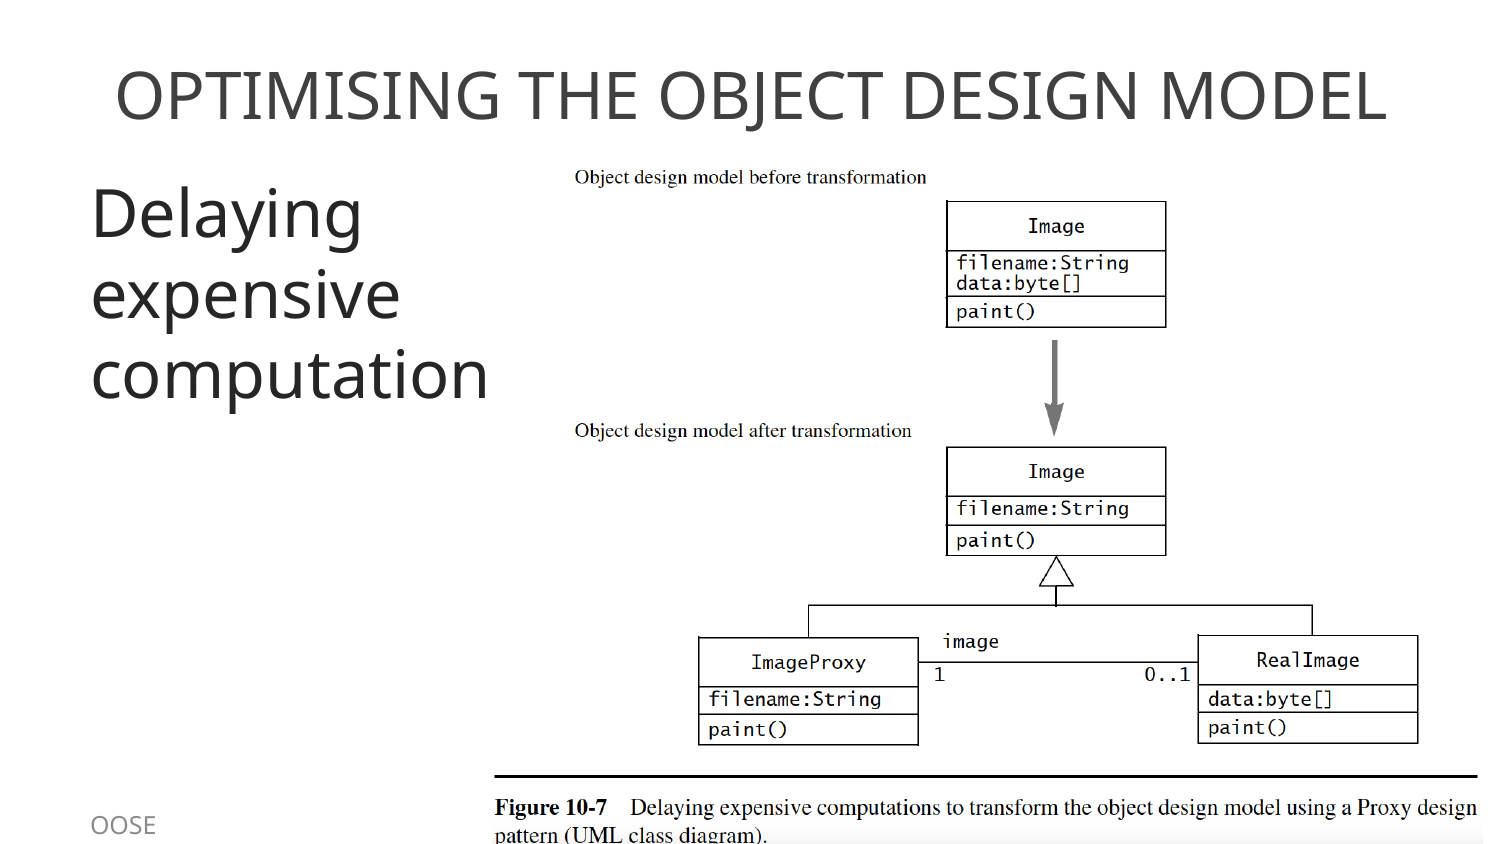

# Optimising the object design model
Delaying
expensive
computations
OOSE
UNIT 06 - Object Oriented Implementation